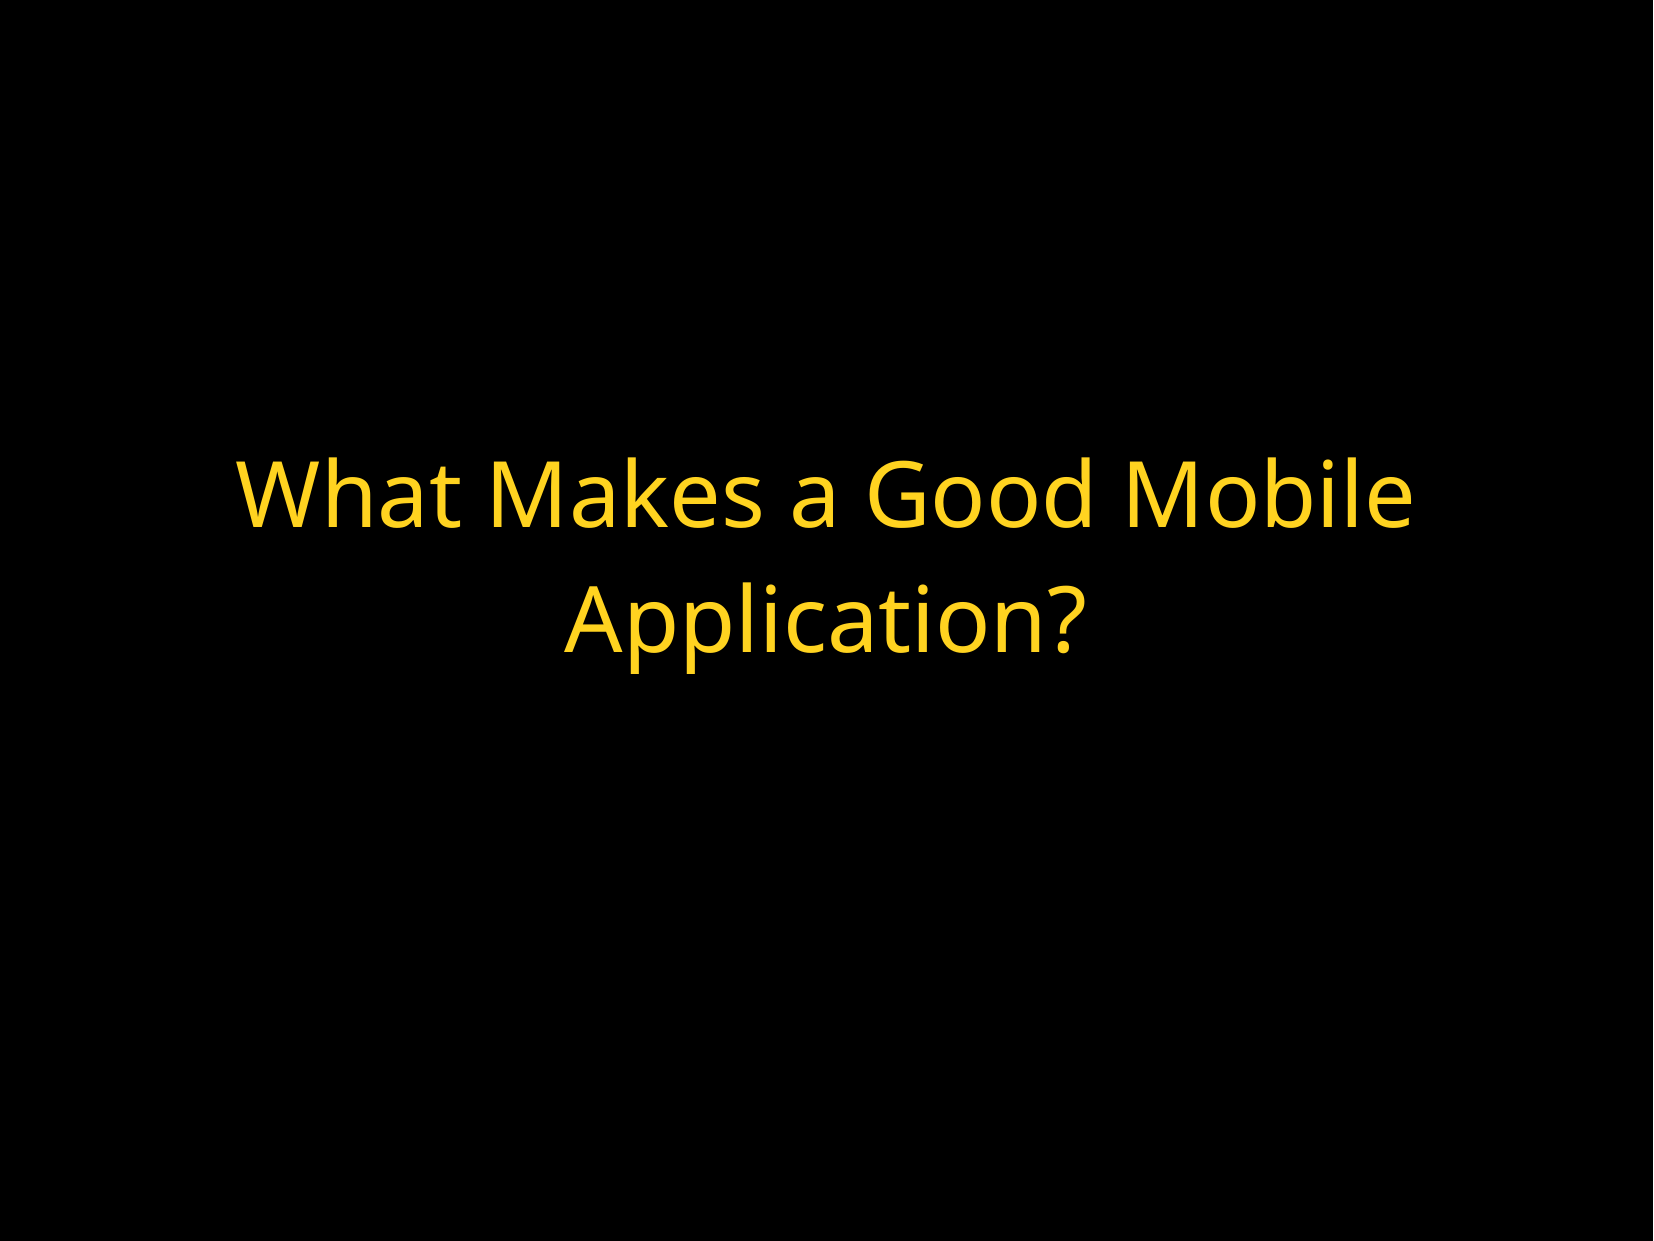

# What Makes a Good Mobile Application?